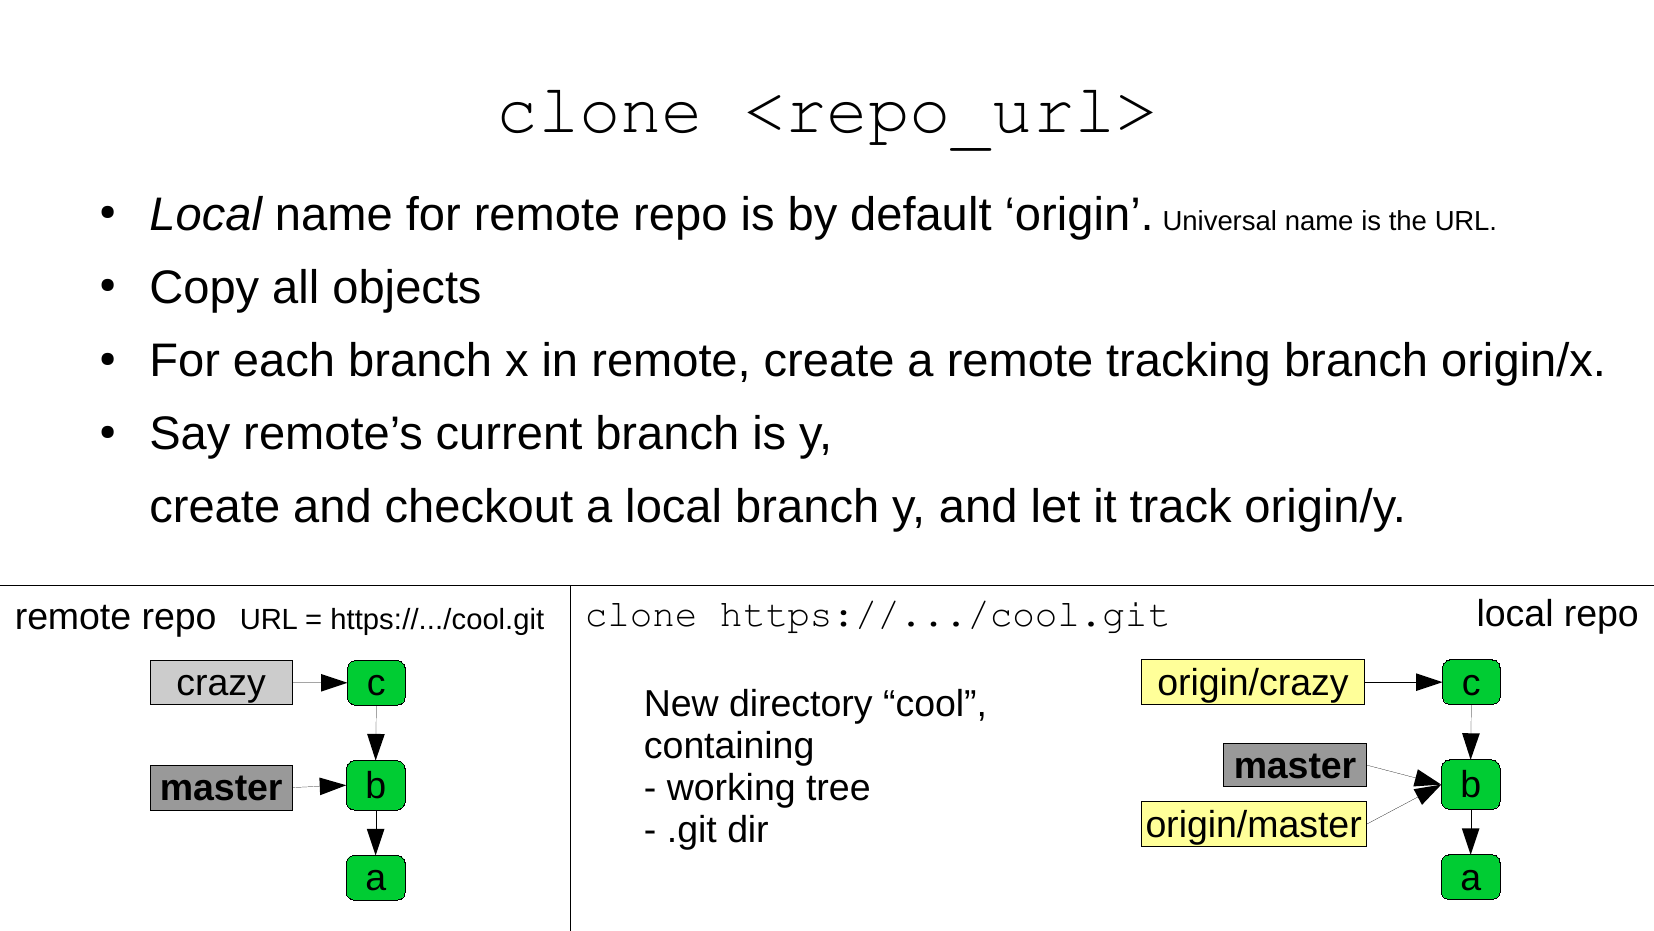

# clone <repo_url>
Local name for remote repo is by default ‘origin’. Universal name is the URL.
Copy all objects
For each branch x in remote, create a remote tracking branch origin/x.
Say remote’s current branch is y,
create and checkout a local branch y, and let it track origin/y.
local repo
remote repo 	URL = https://.../cool.git
clone https://.../cool.git
origin/crazy
c
crazy
c
New directory “cool”,
containing
- working tree
- .git dir
master
b
b
master
origin/master
a
a